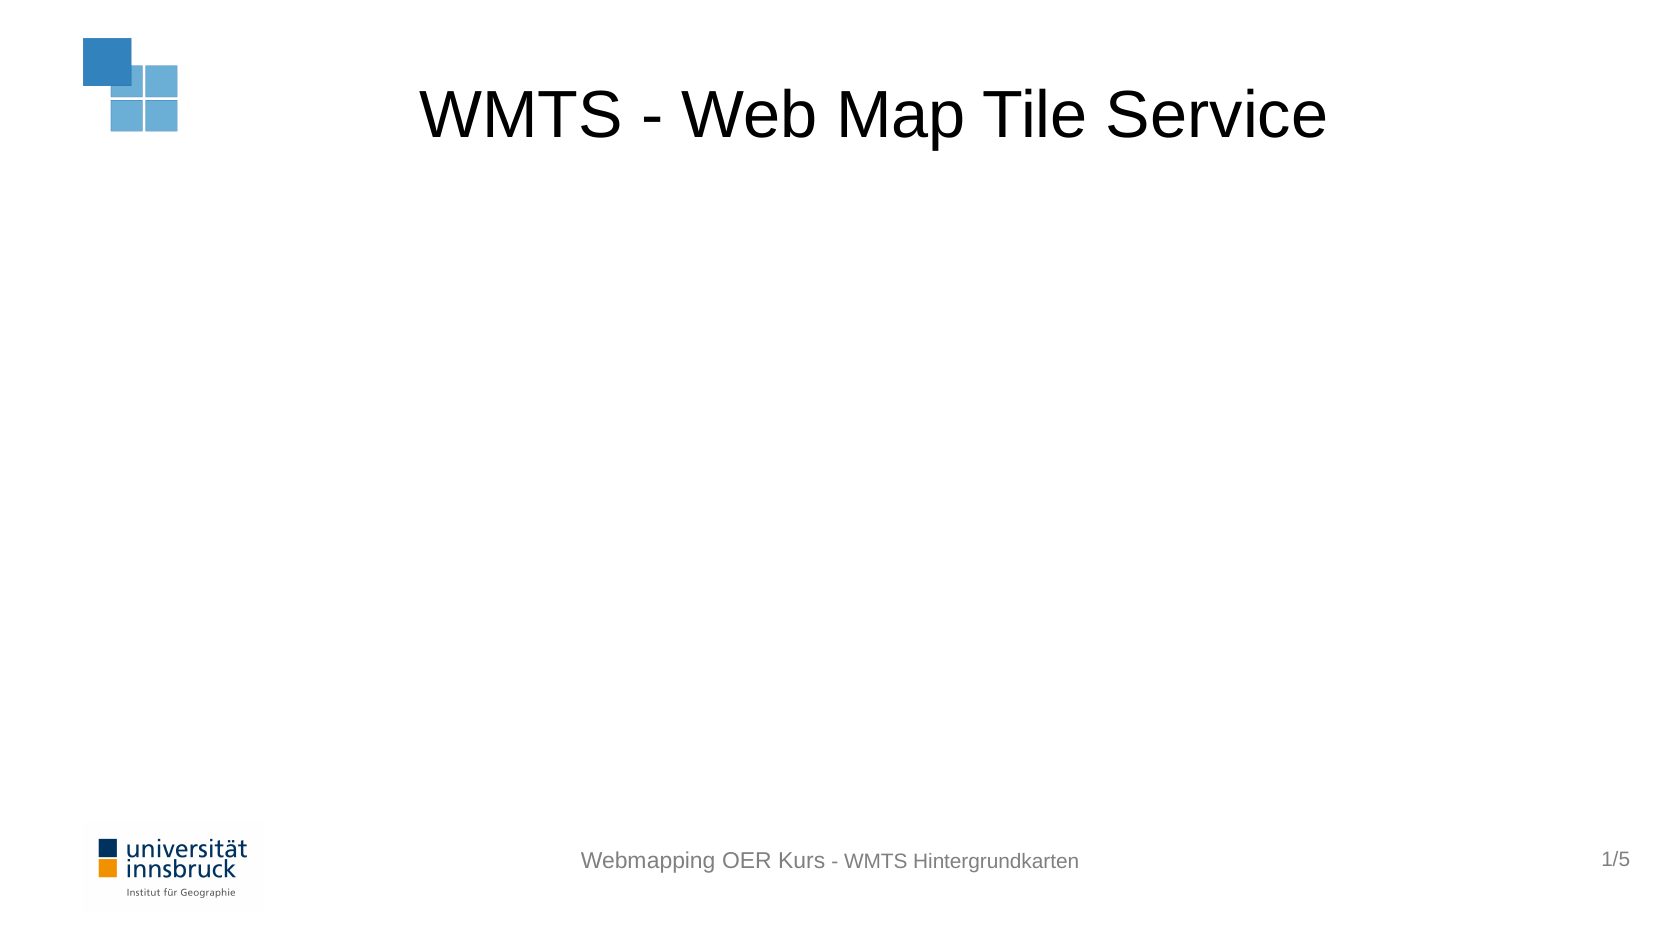

# WMTS - Web Map Tile Service
1